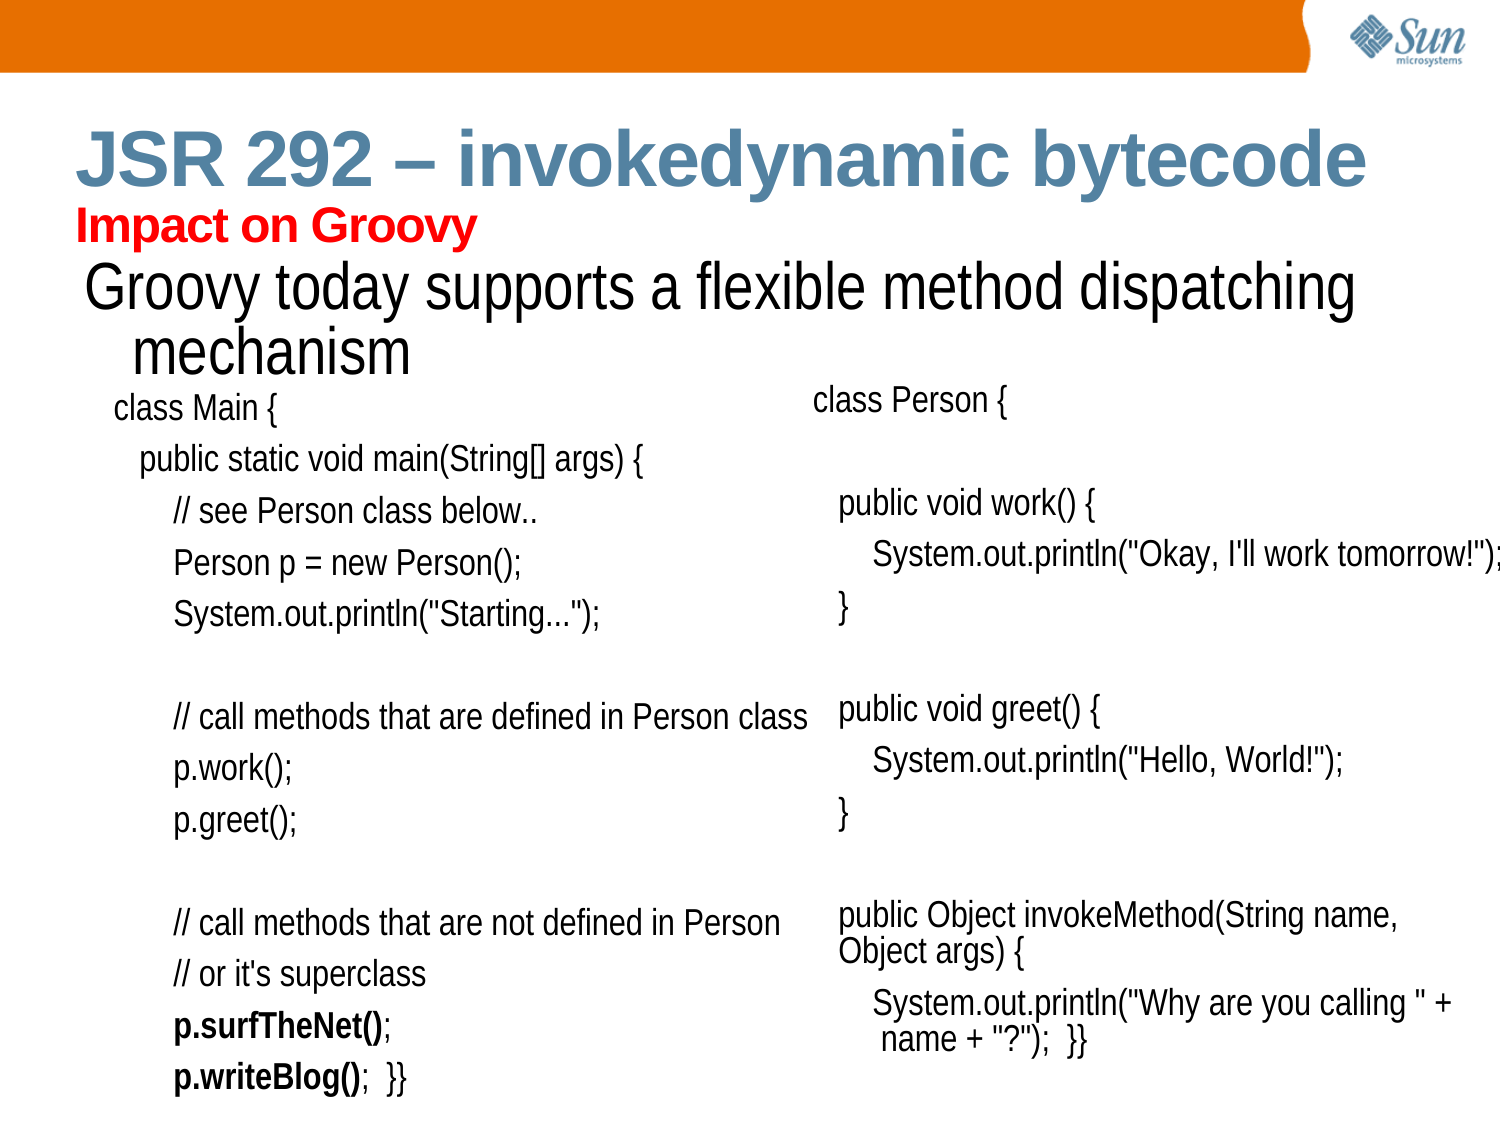

# JSR 292 – invokedynamic bytecode Impact on Groovy
Groovy today supports a flexible method dispatching mechanism
class Person {
 public void work() {
 System.out.println("Okay, I'll work tomorrow!");
 }
 public void greet() {
 System.out.println("Hello, World!");
 }
 public Object invokeMethod(String name,
 Object args) {
 System.out.println("Why are you calling " +
 name + "?"); }}
class Main {
 public static void main(String[] args) {
 // see Person class below..
 Person p = new Person();
 System.out.println("Starting...");
 // call methods that are defined in Person class
 p.work();
 p.greet();
 // call methods that are not defined in Person
 // or it's superclass
 p.surfTheNet();
 p.writeBlog(); }}